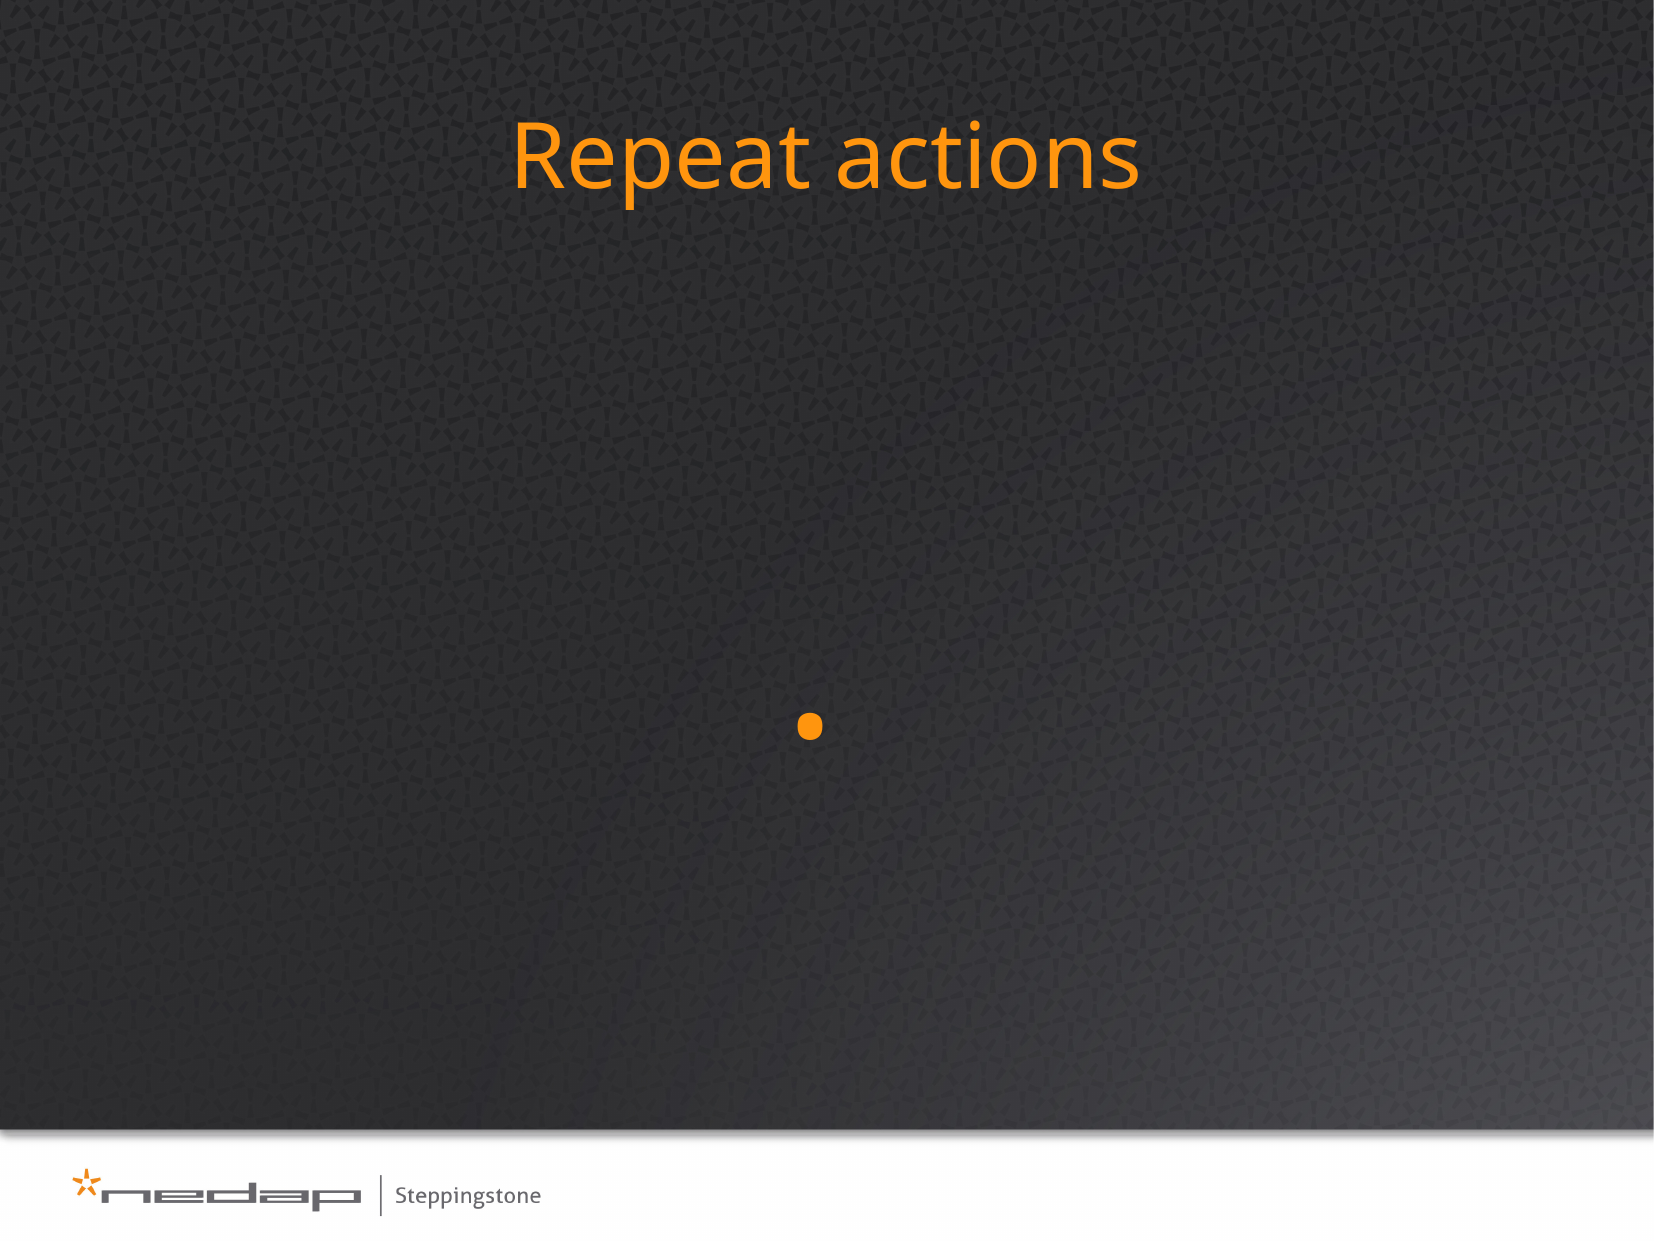

# Repeat actions
| . |
| --- |